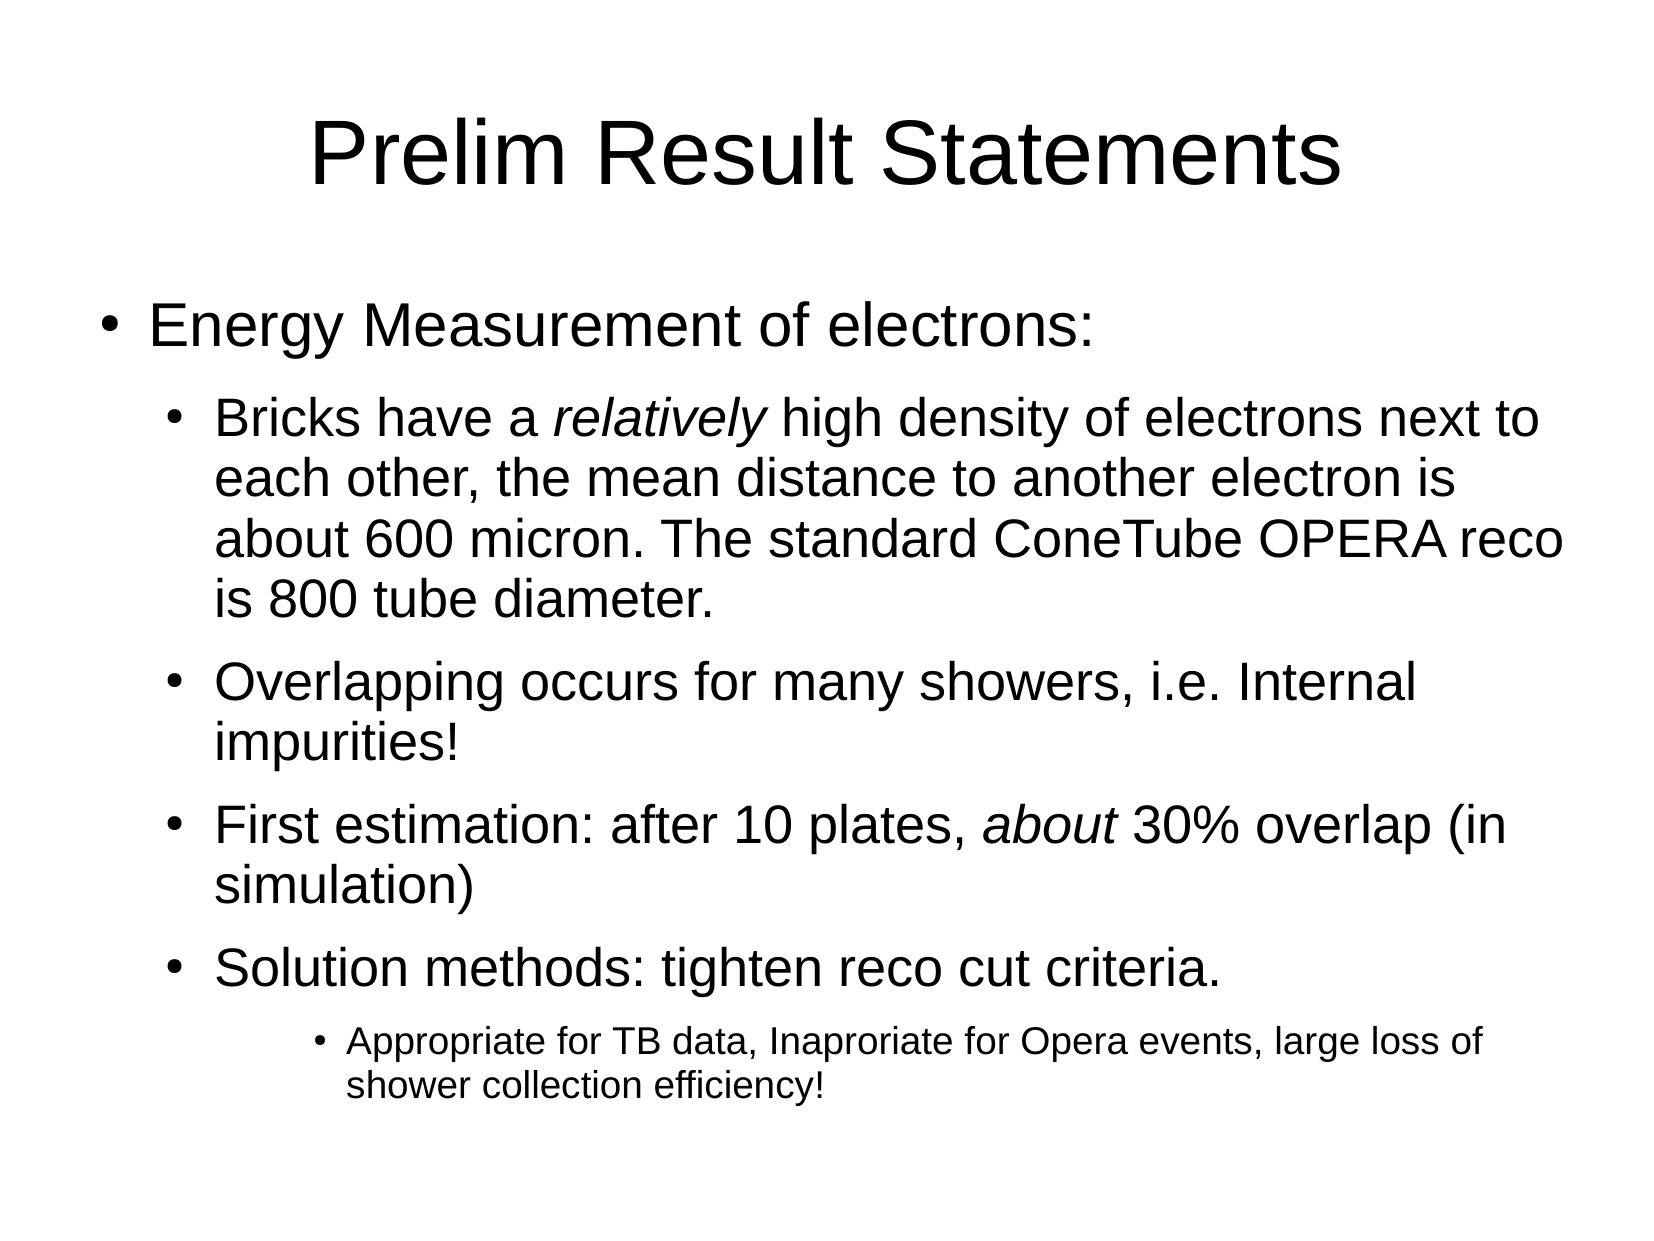

# Prelim Result Statements
Energy Measurement of electrons:
Bricks have a relatively high density of electrons next to each other, the mean distance to another electron is about 600 micron. The standard ConeTube OPERA reco is 800 tube diameter.
Overlapping occurs for many showers, i.e. Internal impurities!
First estimation: after 10 plates, about 30% overlap (in simulation)
Solution methods: tighten reco cut criteria.
Appropriate for TB data, Inaproriate for Opera events, large loss of shower collection efficiency!